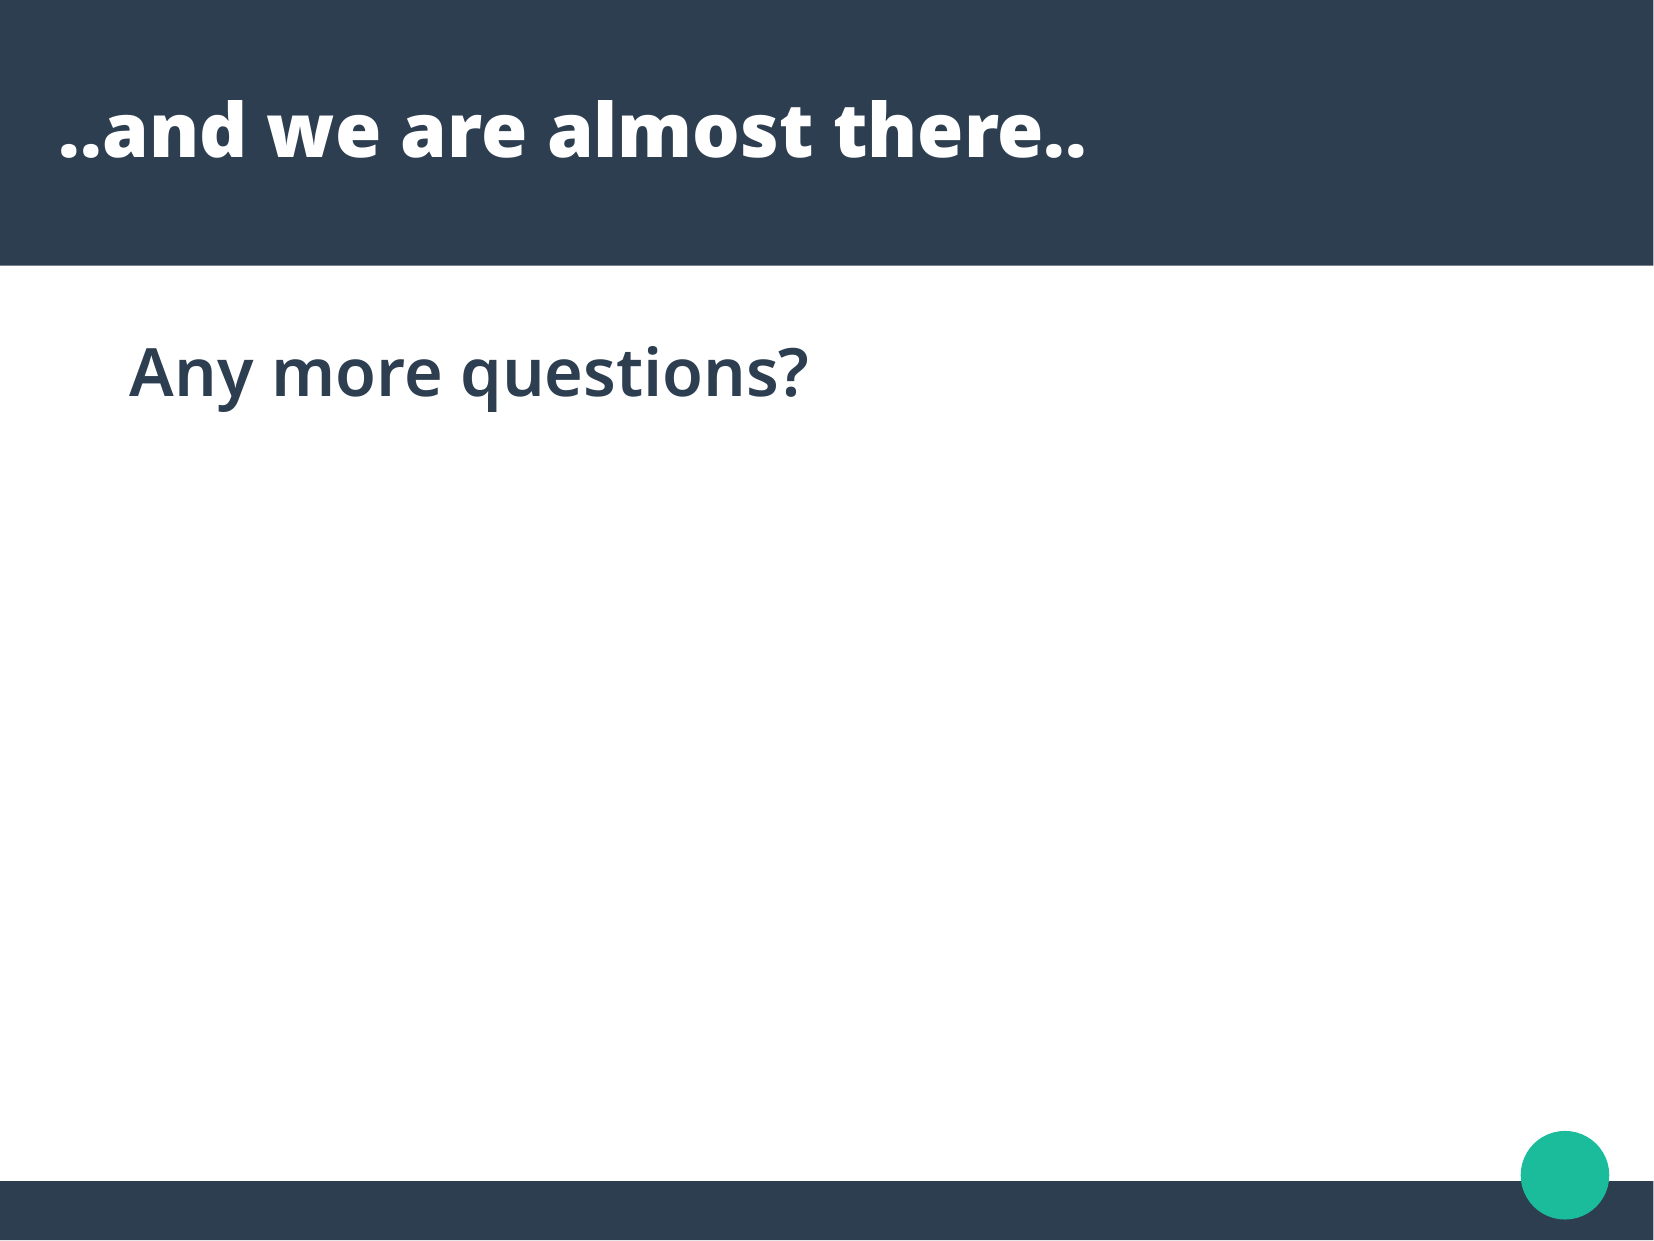

# ..and we are almost there..
Any more questions?